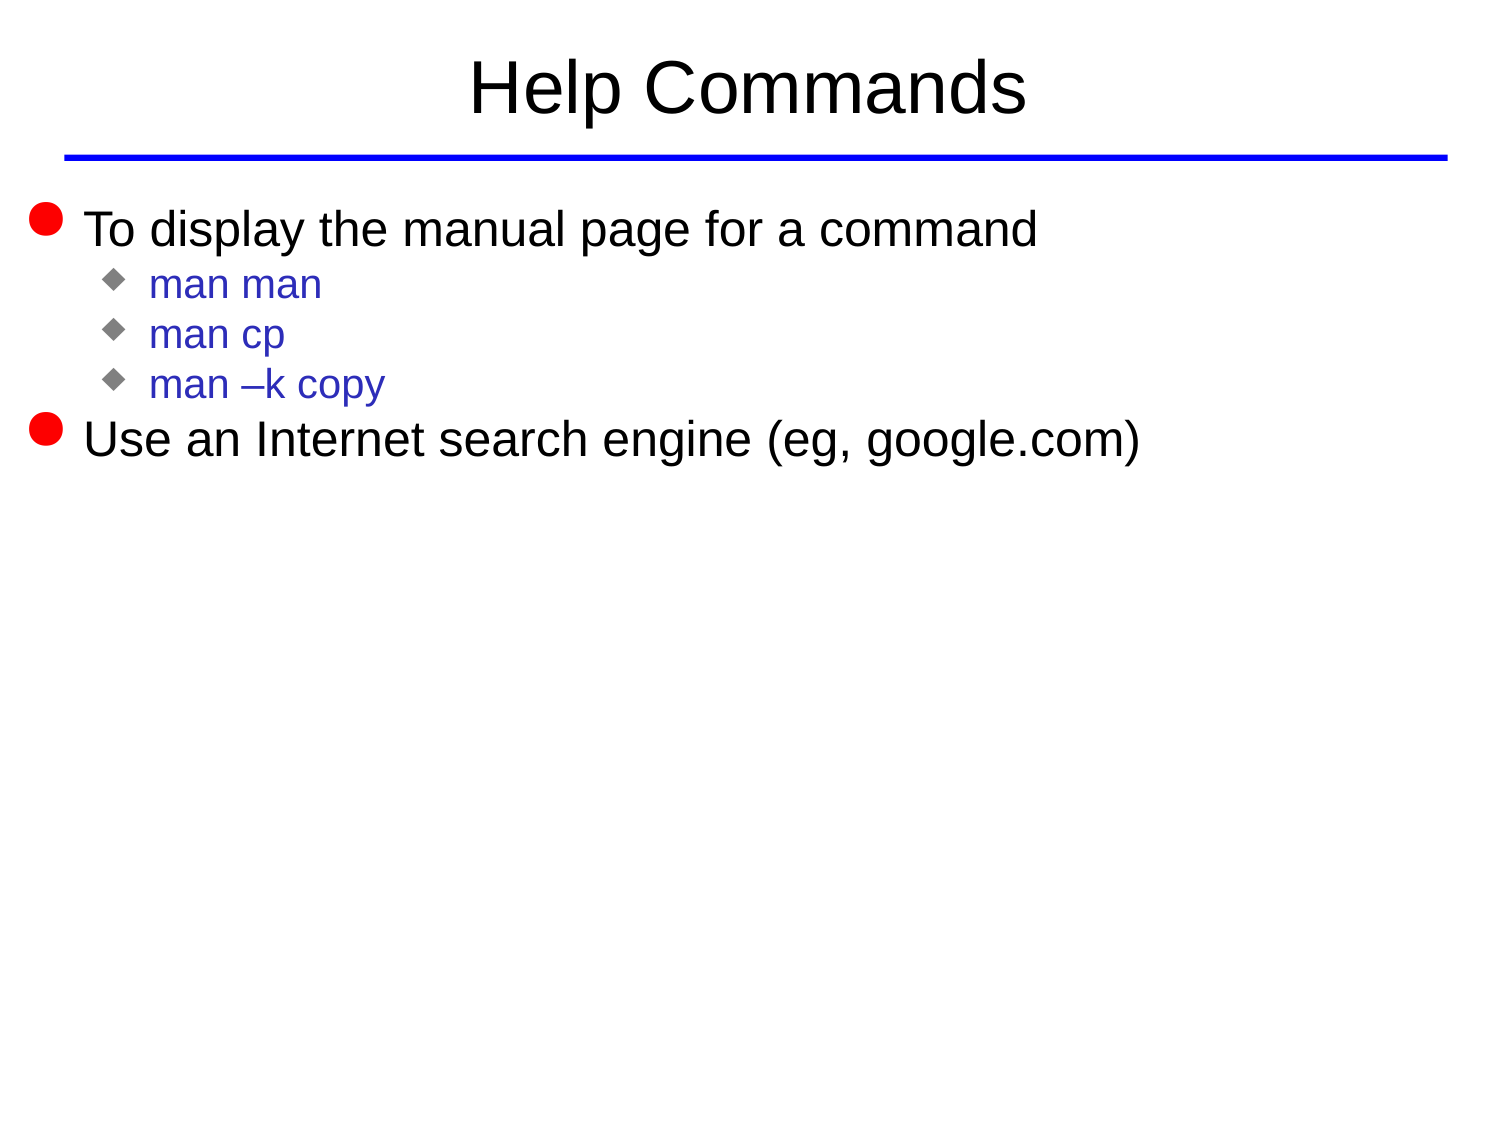

# Help Commands
To display the manual page for a command
man man
man cp
man –k copy
Use an Internet search engine (eg, google.com)